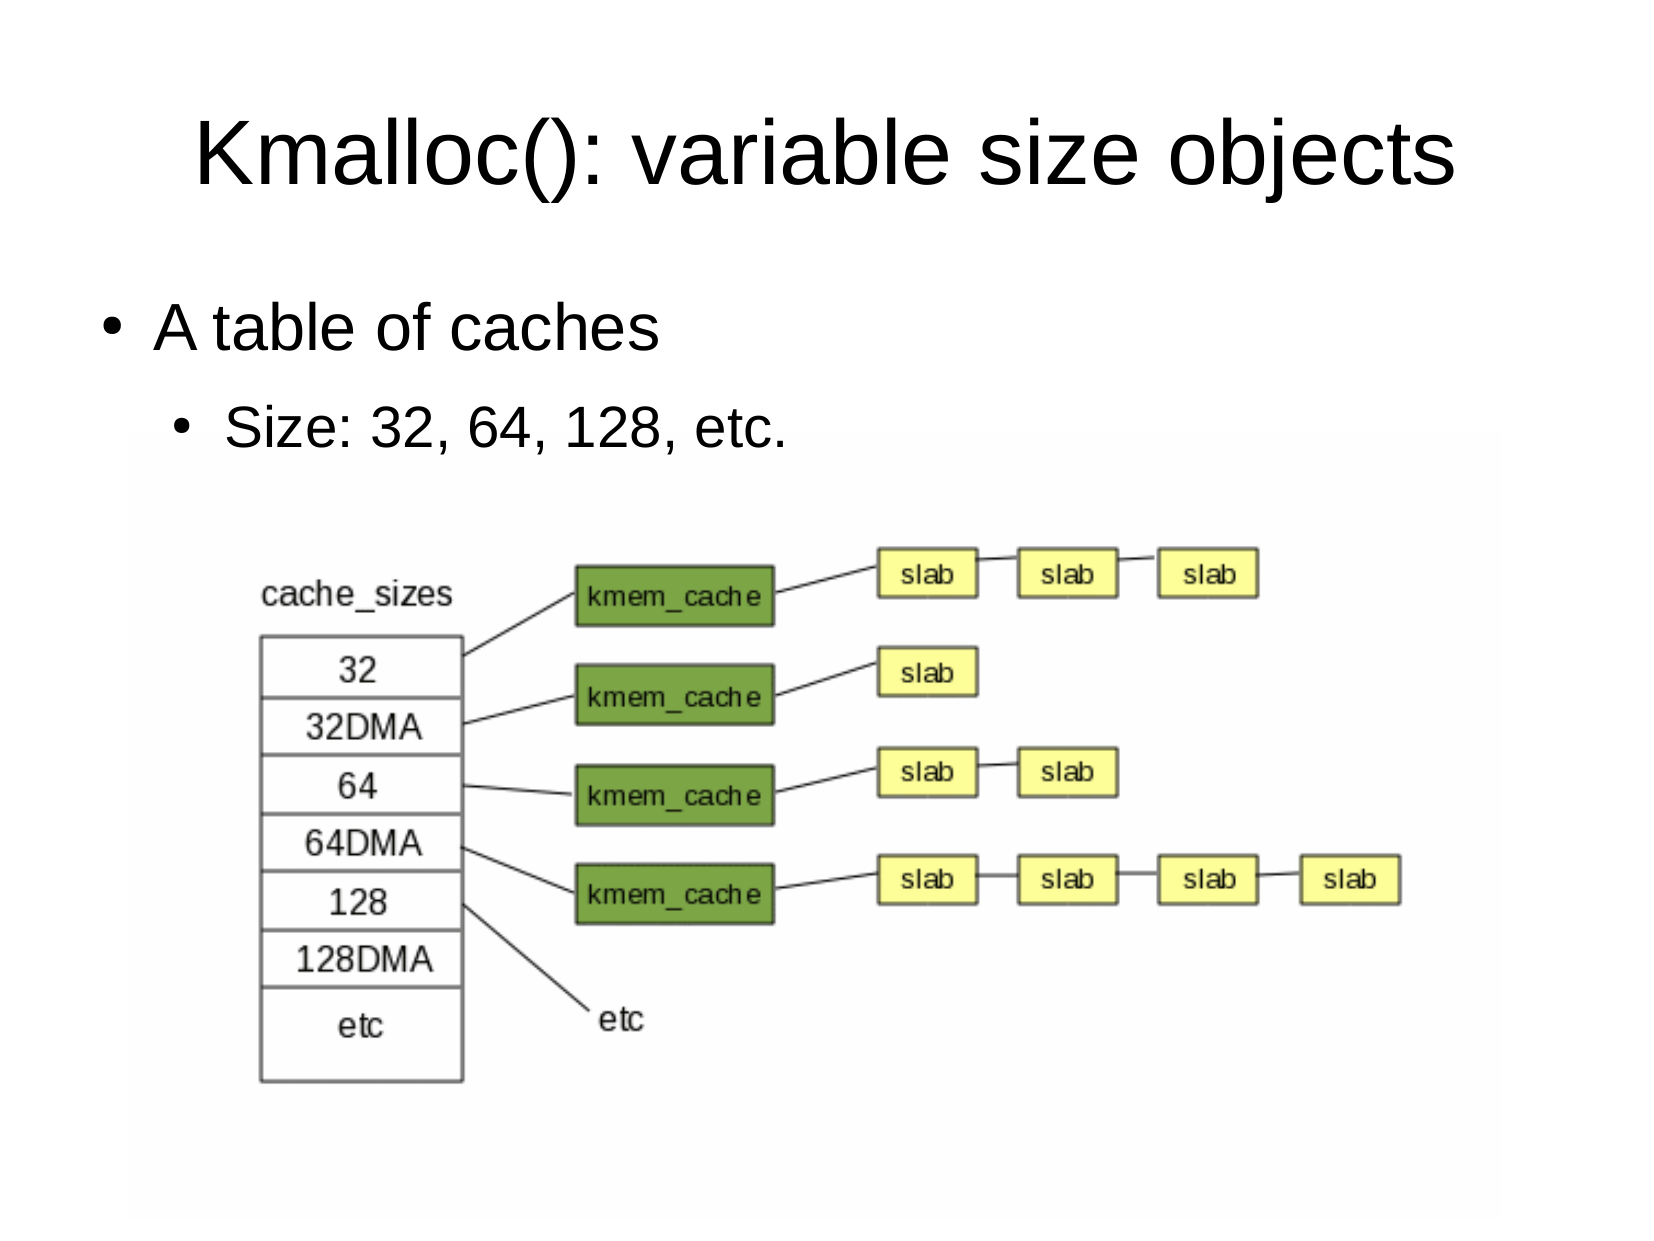

# Kmalloc(): variable size objects
A table of caches
Size: 32, 64, 128, etc.